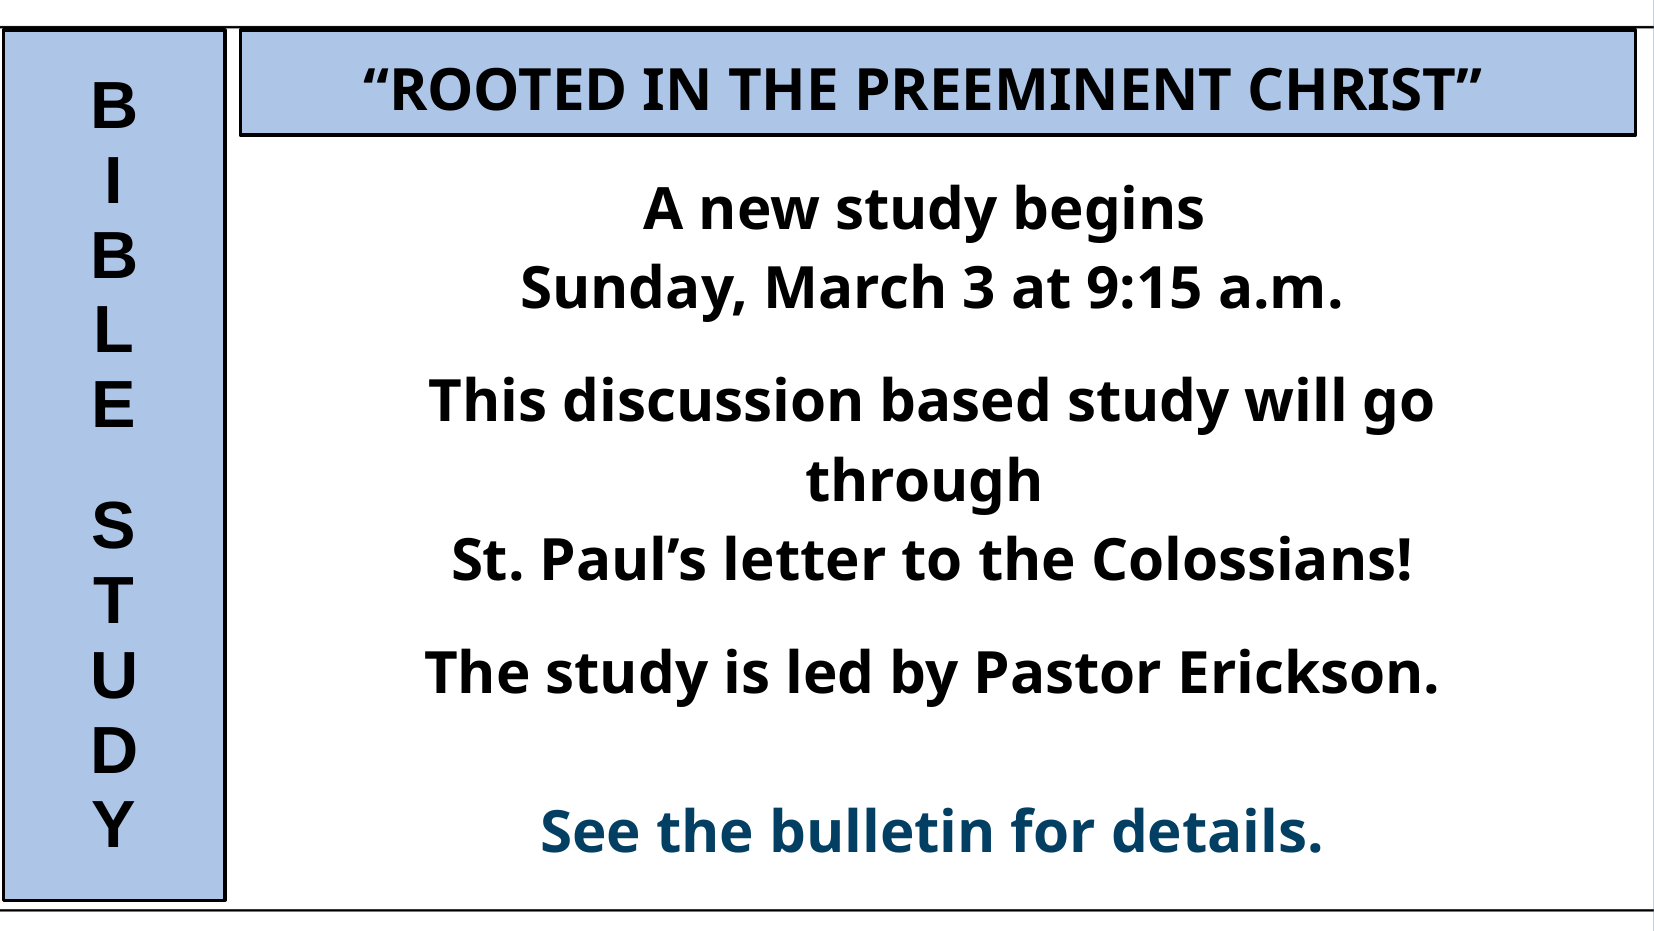

B
I
B
L
E
S
T
U
D
Y
“ROOTED IN THE PREEMINENT CHRIST”
A new study begins
Sunday, March 3 at 9:15 a.m.
This discussion based study will go through
St. Paul’s letter to the Colossians!
The study is led by Pastor Erickson.
See the bulletin for details.